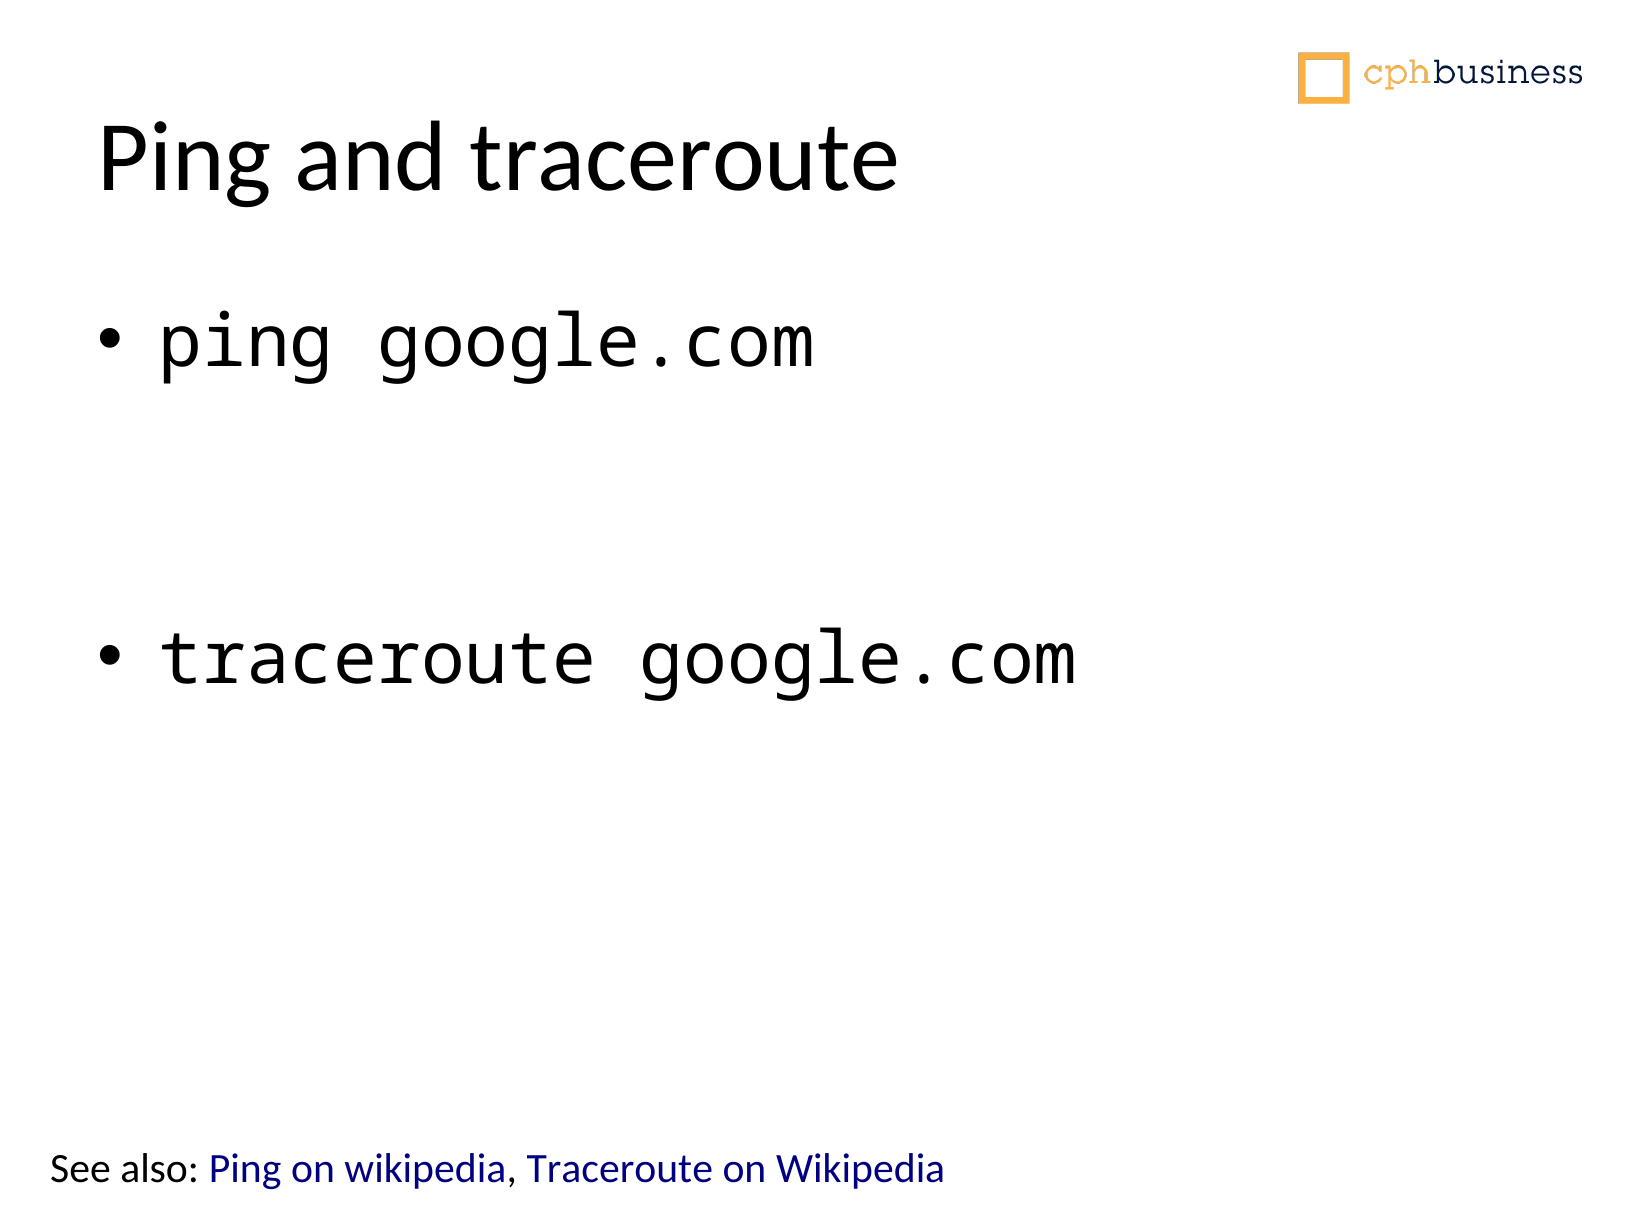

# Ping and traceroute
ping google.com
traceroute google.com
See also: Ping on wikipedia, Traceroute on Wikipedia